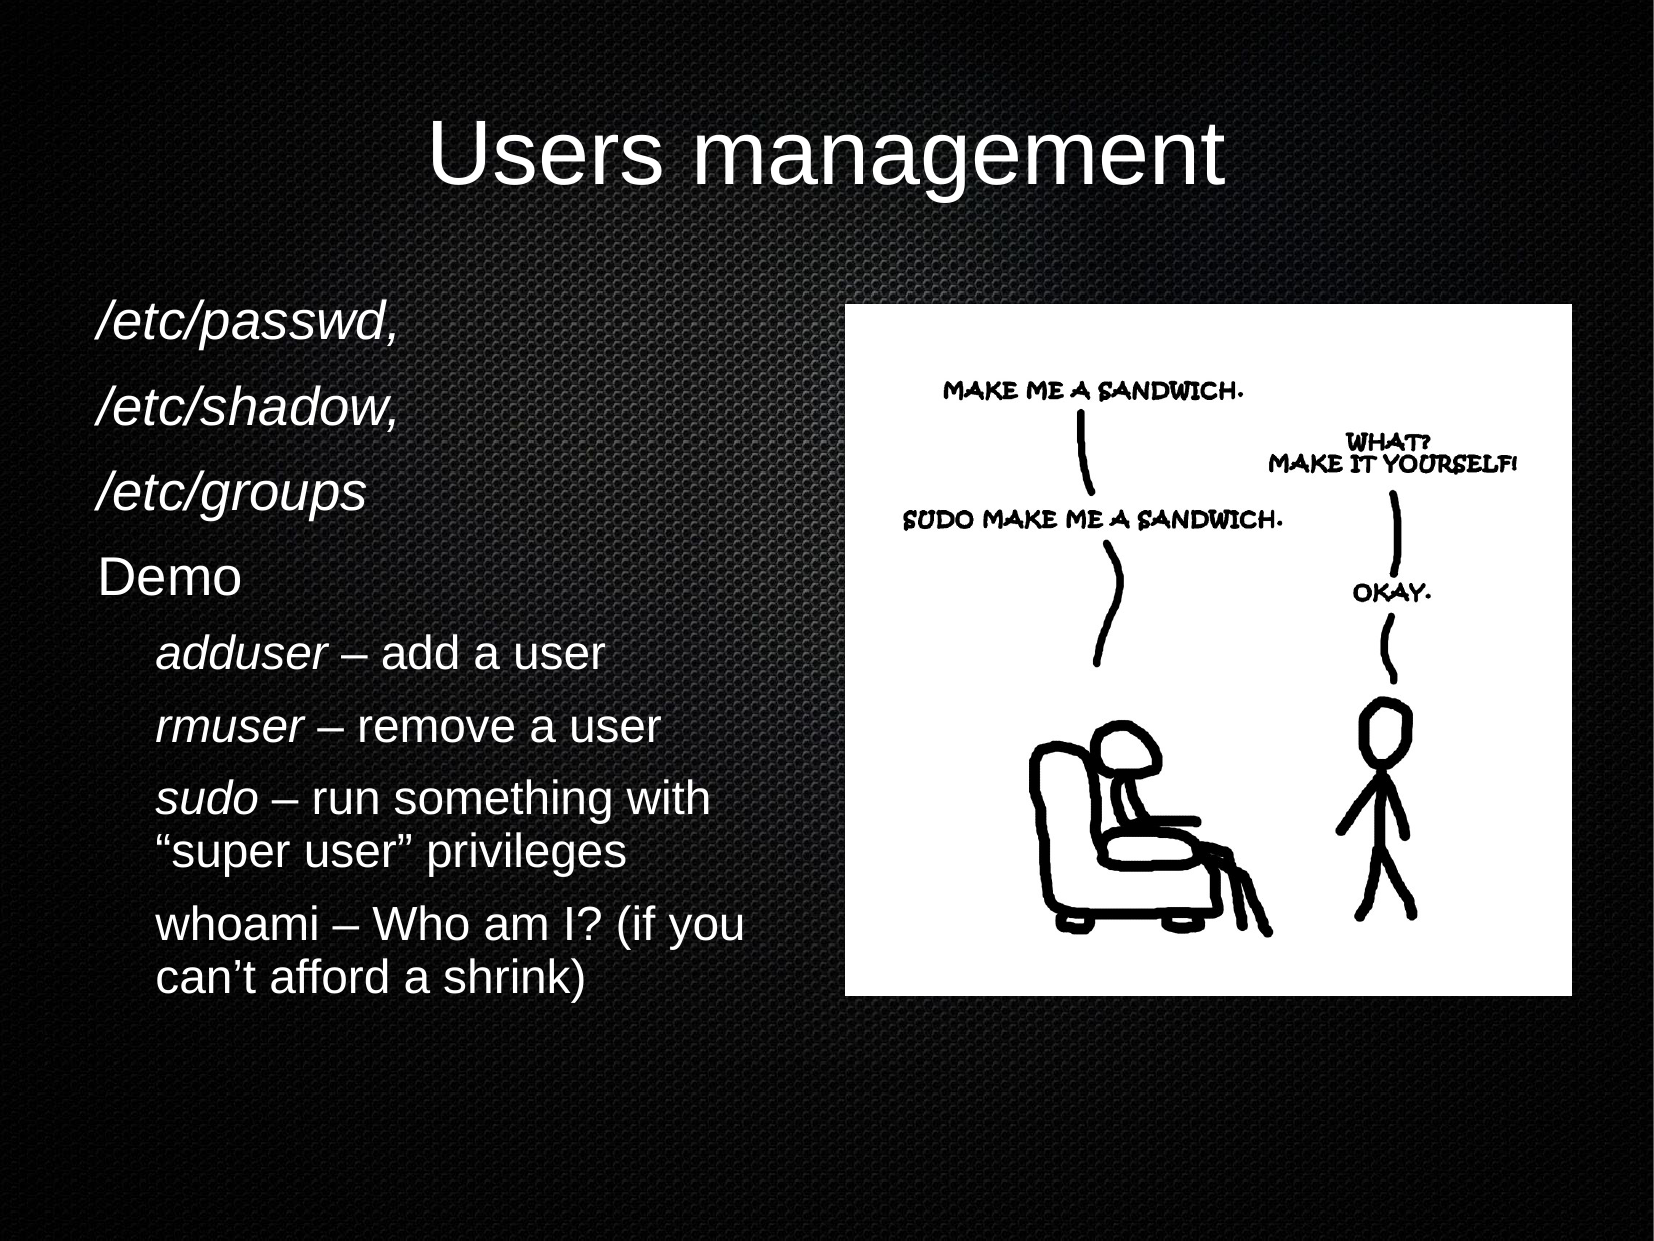

# Users management
/etc/passwd,
/etc/shadow,
/etc/groups
Demo
adduser – add a user
rmuser – remove a user
sudo – run something with “super user” privileges
whoami – Who am I? (if you can’t afford a shrink)